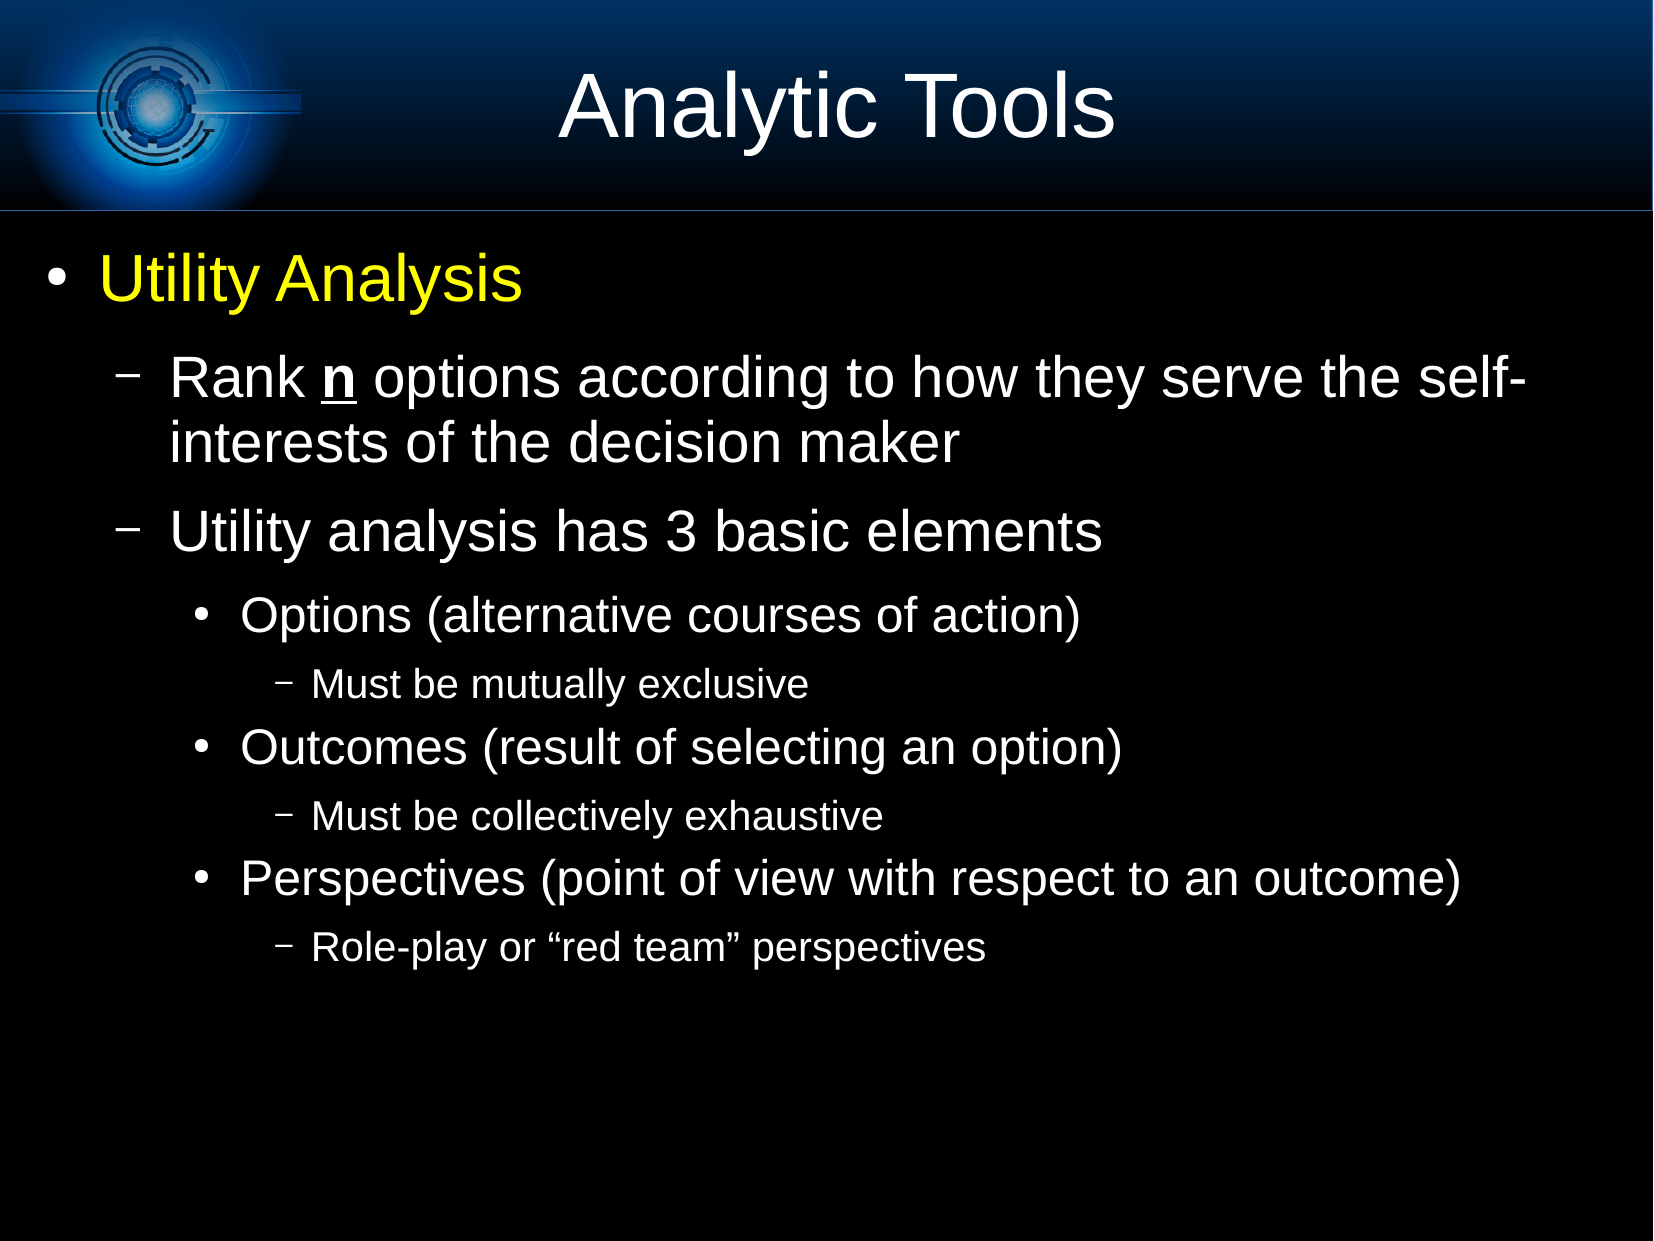

Analytic Tools
# Utility Analysis
Rank n options according to how they serve the self-interests of the decision maker
Utility analysis has 3 basic elements
Options (alternative courses of action)
Must be mutually exclusive
Outcomes (result of selecting an option)
Must be collectively exhaustive
Perspectives (point of view with respect to an outcome)
Role-play or “red team” perspectives